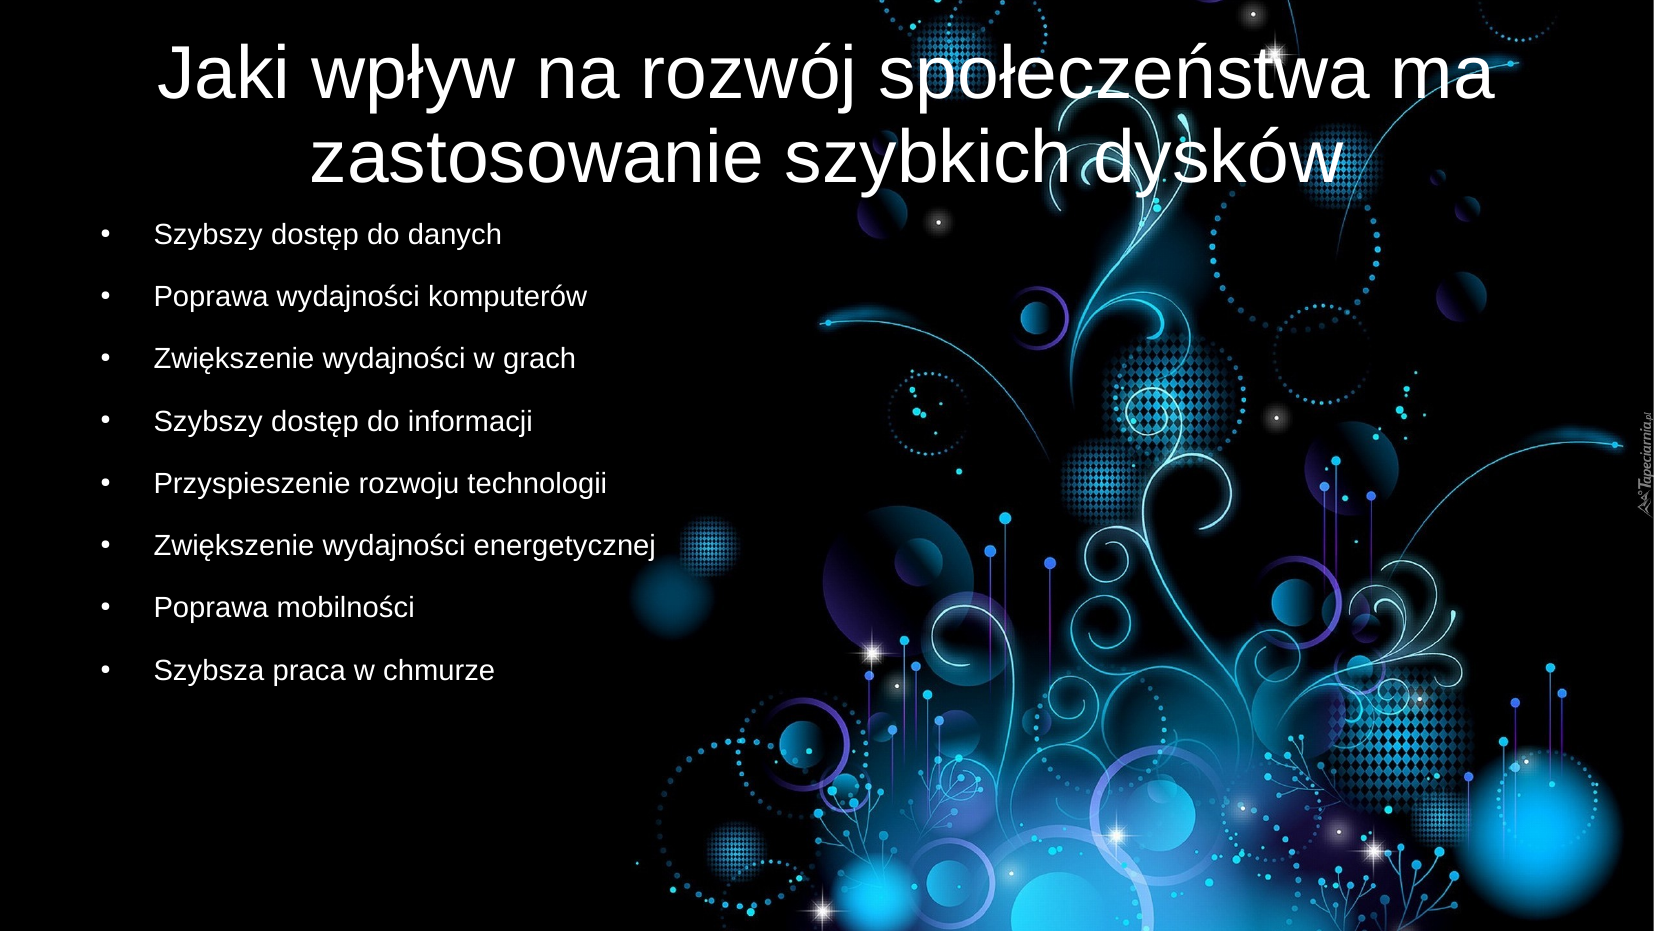

# Jaki wpływ na rozwój społeczeństwa ma zastosowanie szybkich dysków
Szybszy dostęp do danych
Poprawa wydajności komputerów
Zwiększenie wydajności w grach
Szybszy dostęp do informacji
Przyspieszenie rozwoju technologii
Zwiększenie wydajności energetycznej
Poprawa mobilności
Szybsza praca w chmurze